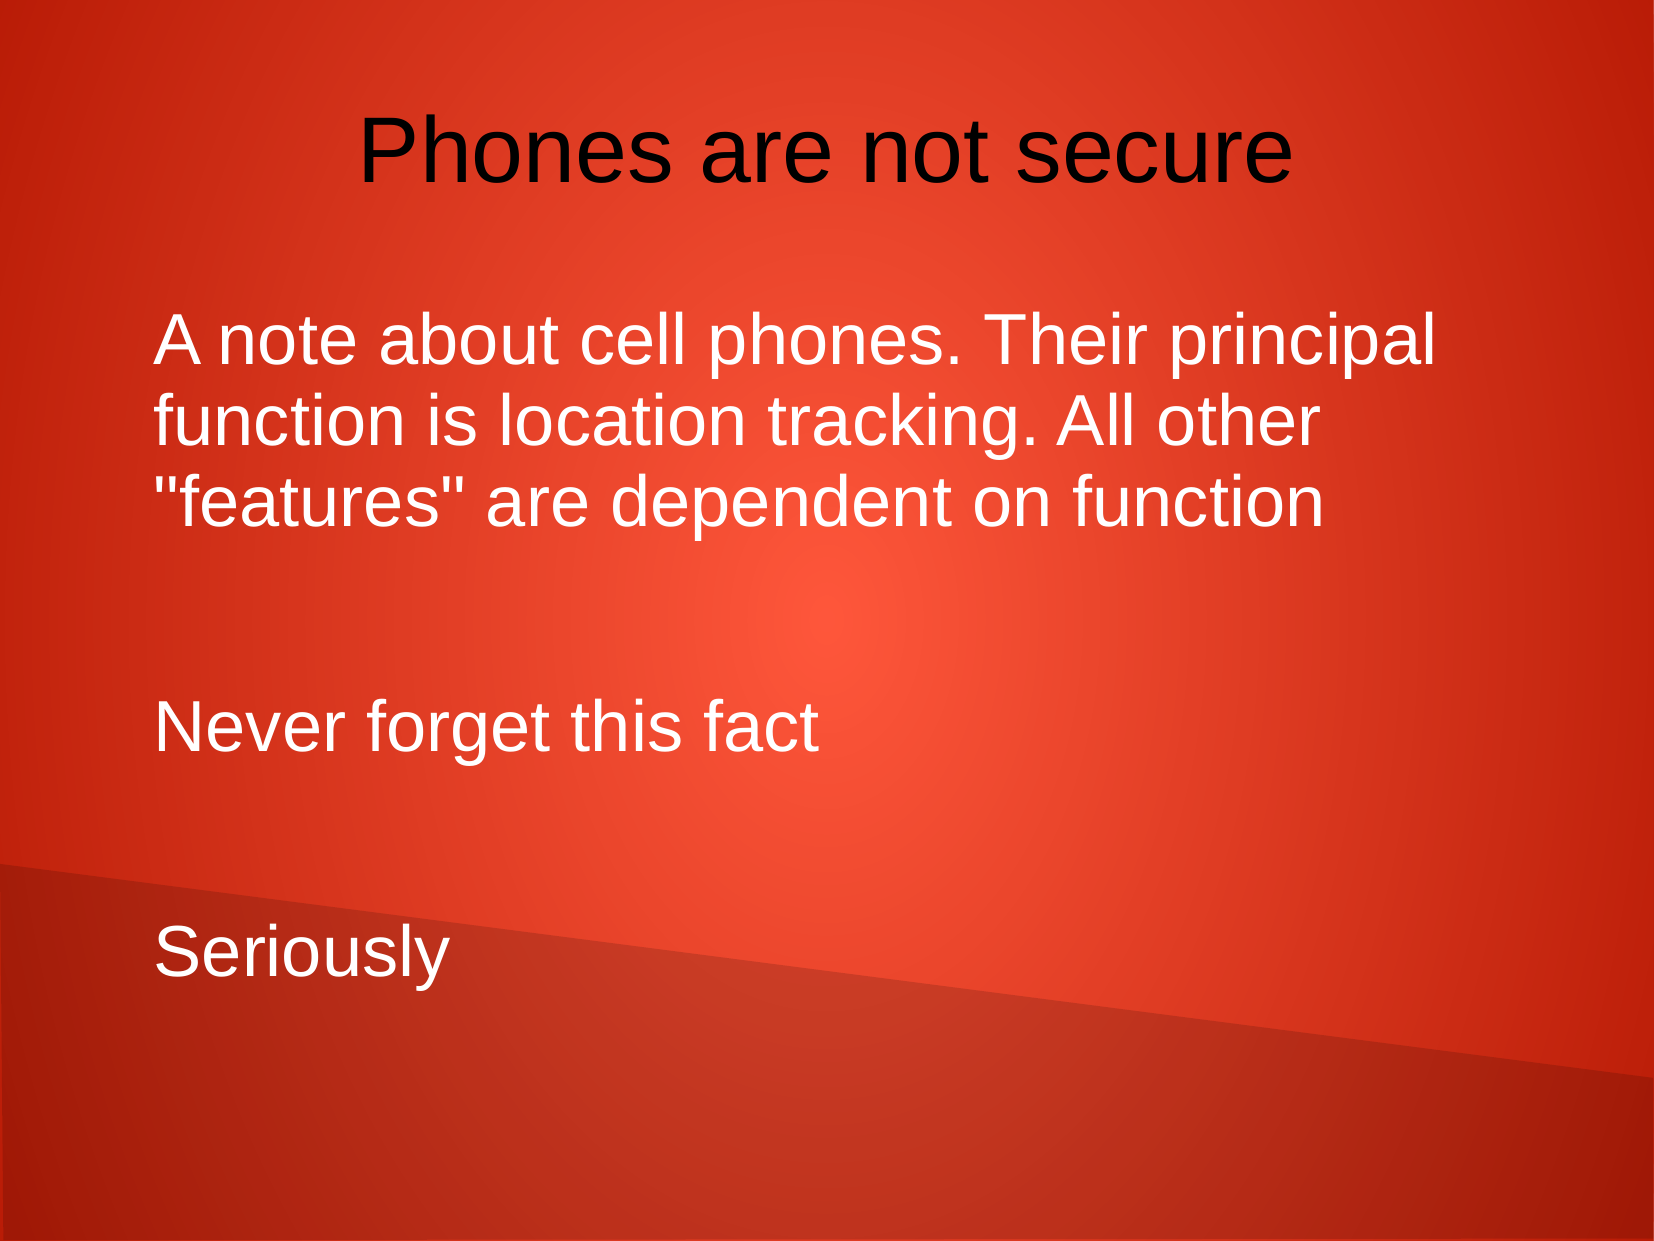

# Phones are not secure
A note about cell phones. Their principal function is location tracking. All other "features" are dependent on function
Never forget this fact
Seriously